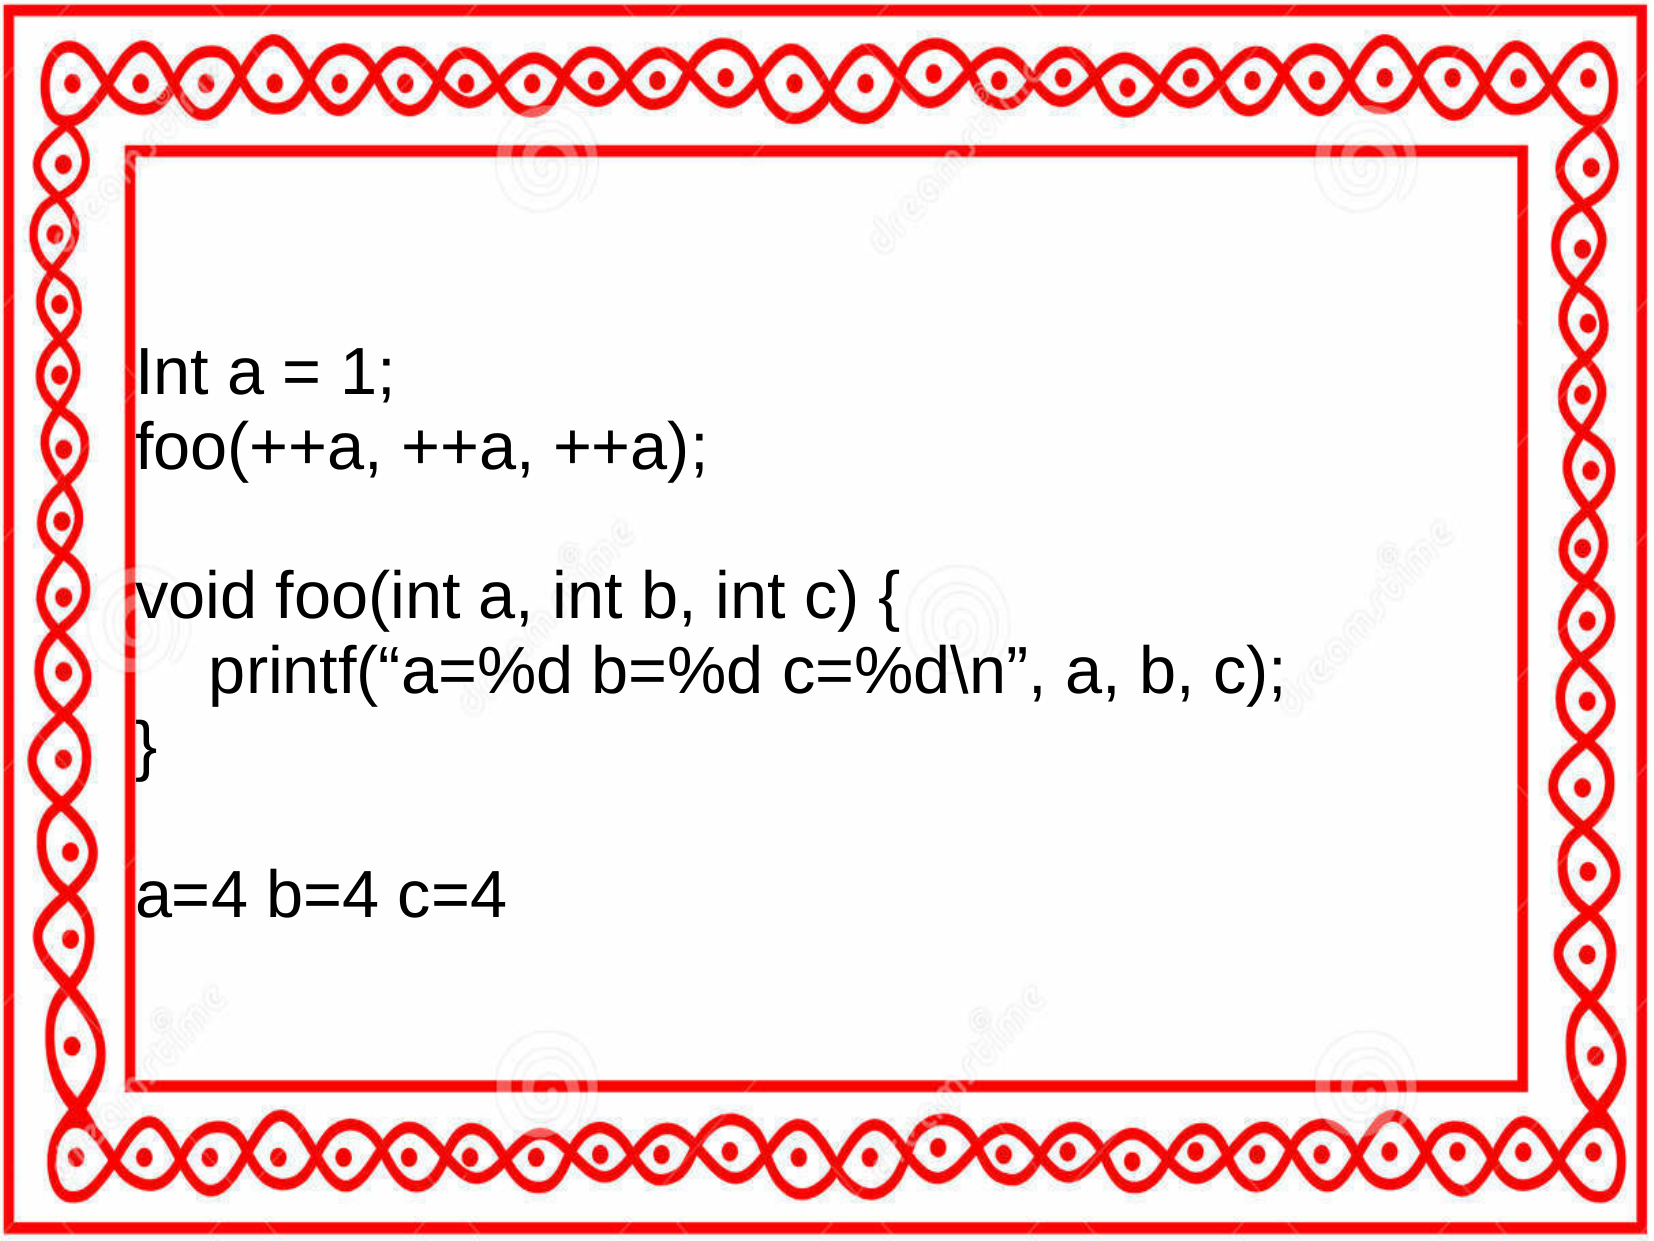

# Int a = 1;
foo(++a, ++a, ++a);
void foo(int a, int b, int c) {
 printf(“a=%d b=%d c=%d\n”, a, b, c);
}
a=4 b=4 c=4